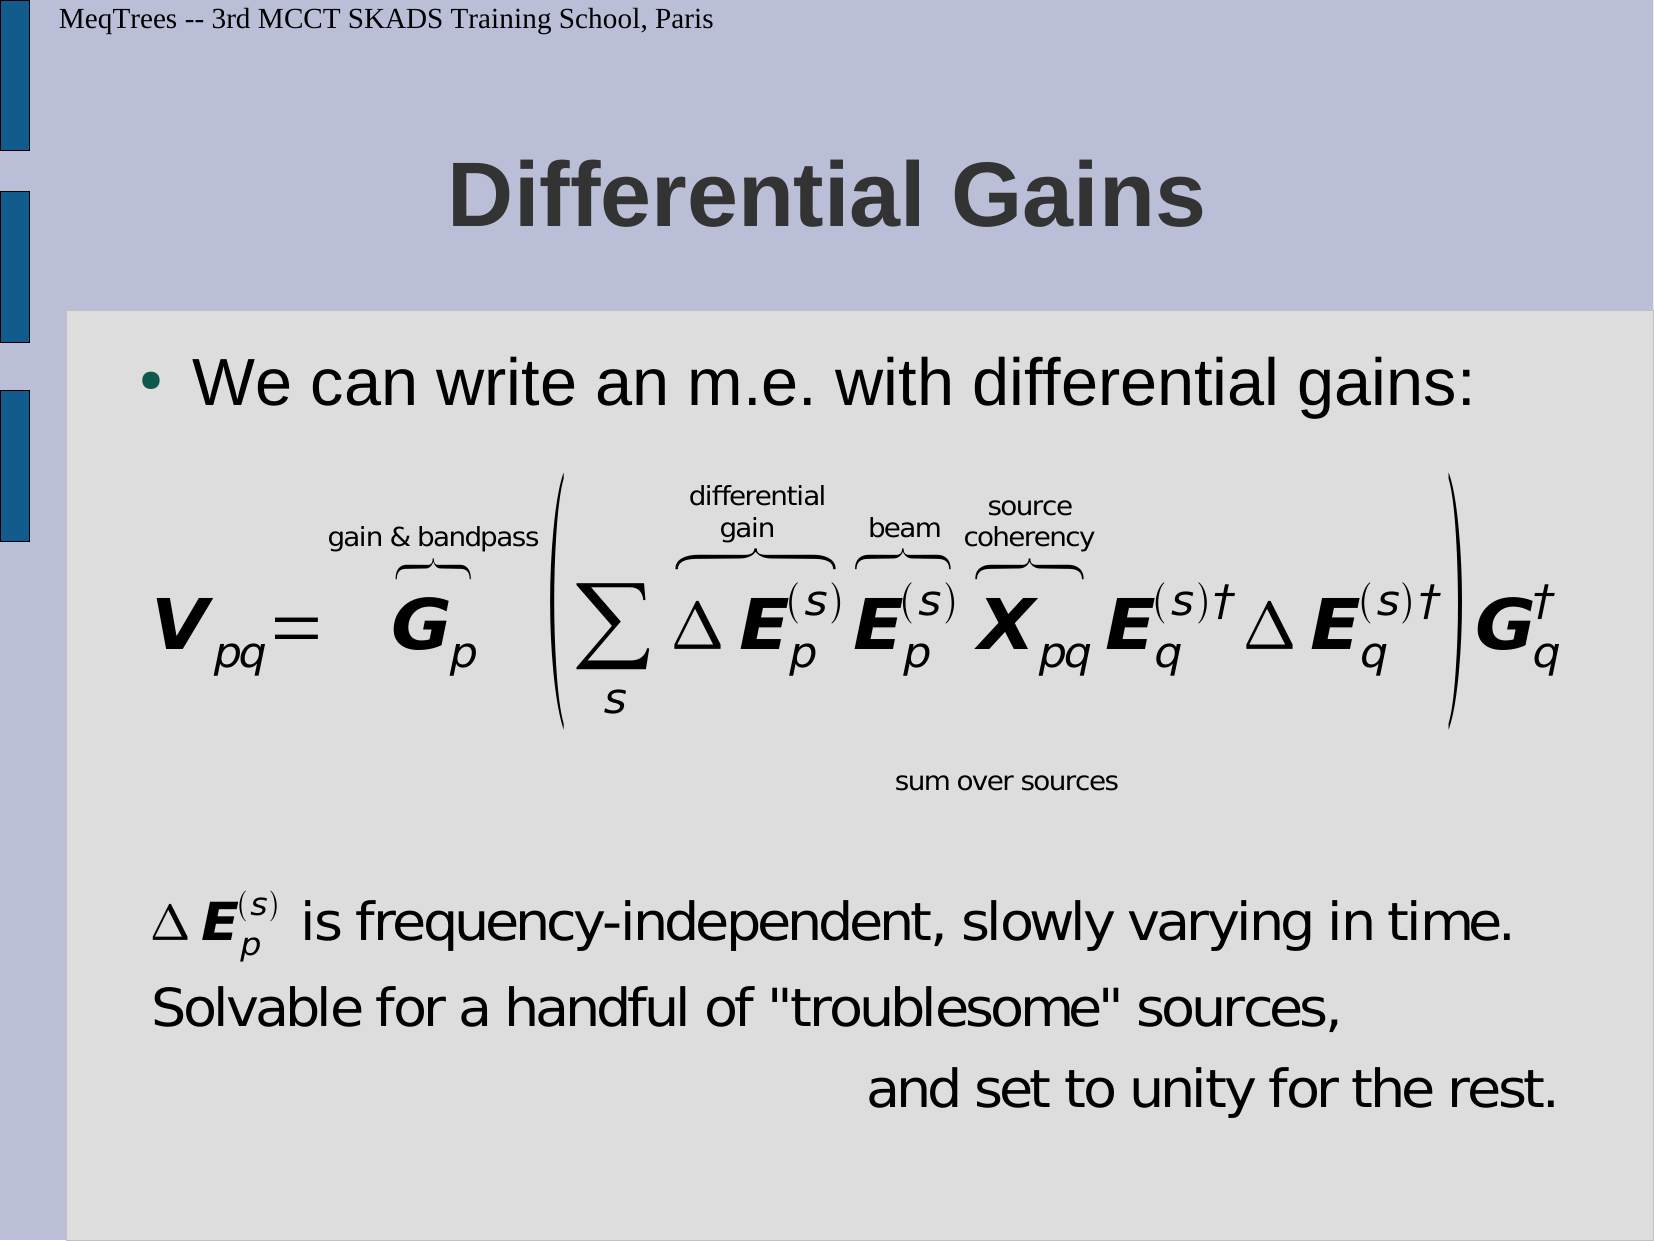

MeqTrees -- 3rd MCCT SKADS Training School, Paris
# Differential Gains
We can write an m.e. with differential gains: